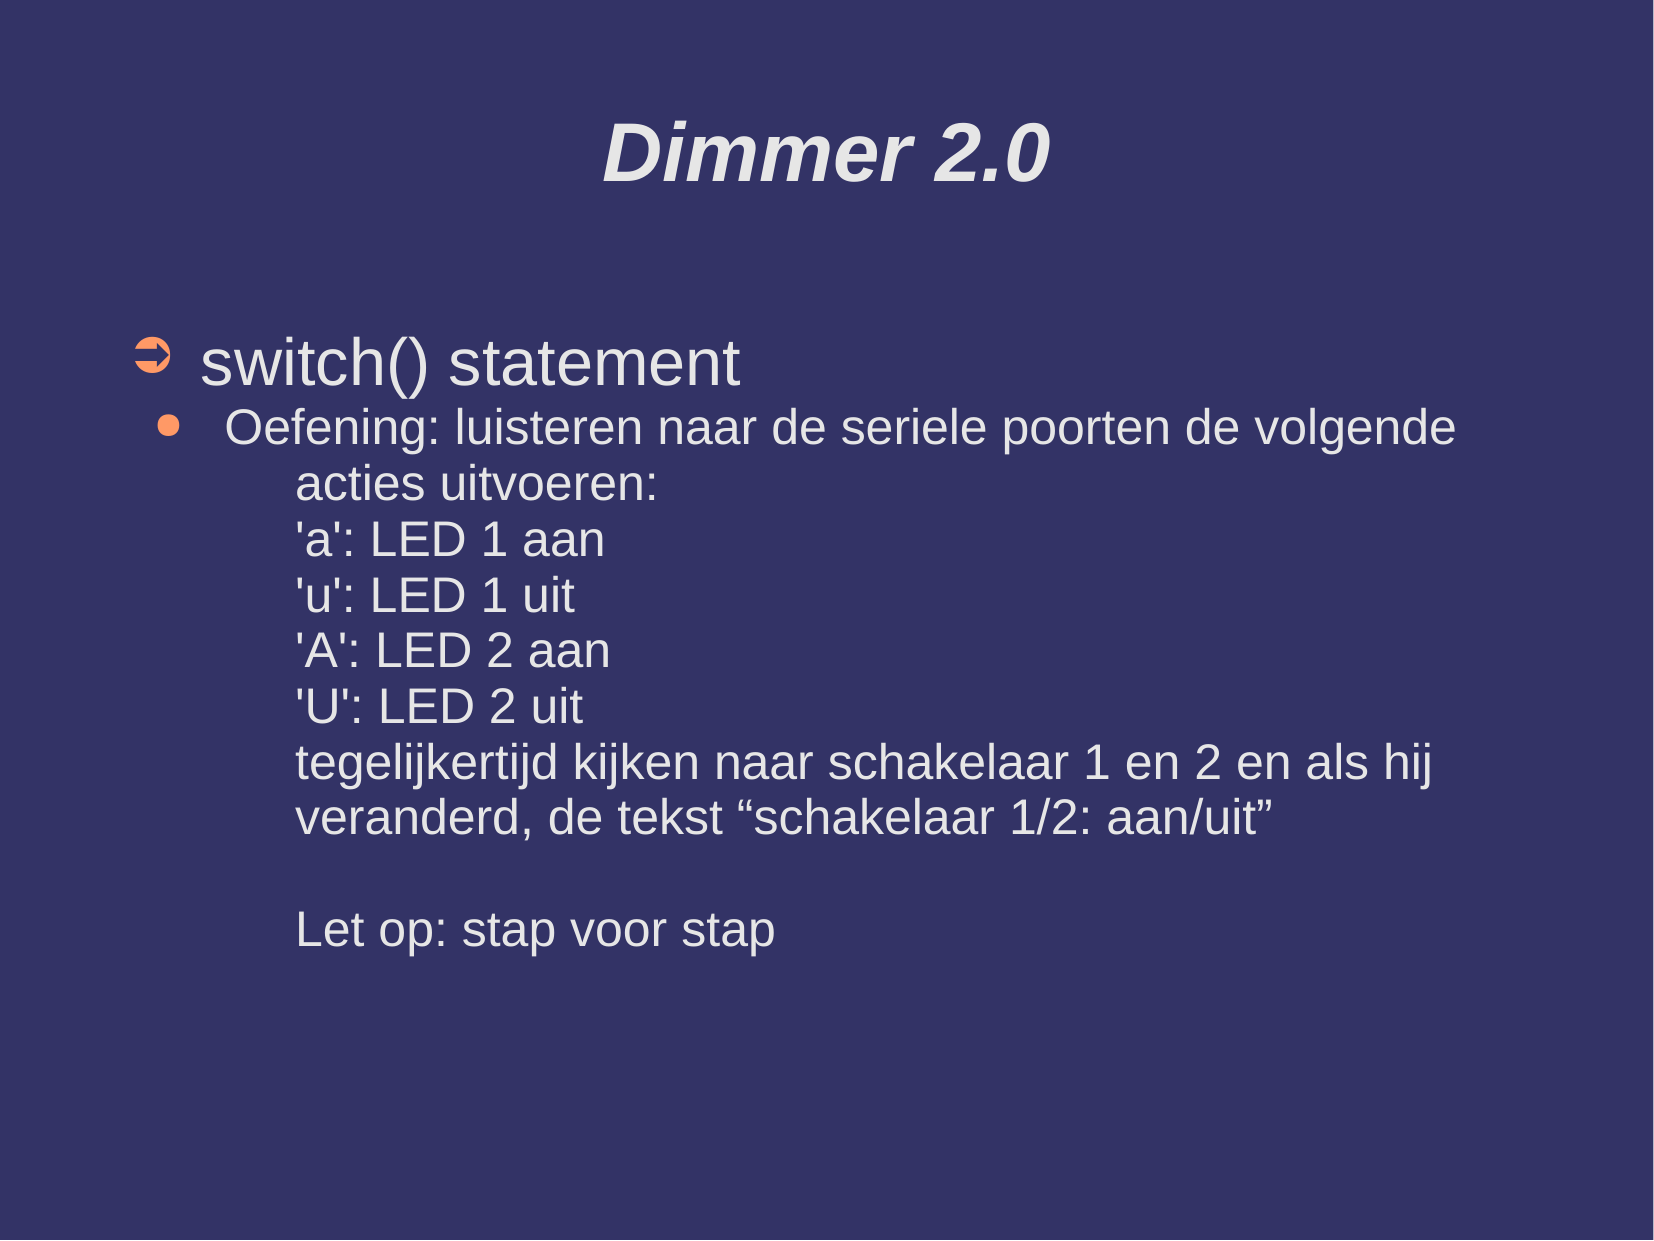

# Dimmer 2.0
switch() statement
Oefening: luisteren naar de seriele poorten de volgende acties uitvoeren:
'a': LED 1 aan
'u': LED 1 uit
'A': LED 2 aan
'U': LED 2 uit
tegelijkertijd kijken naar schakelaar 1 en 2 en als hij veranderd, de tekst “schakelaar 1/2: aan/uit”
Let op: stap voor stap